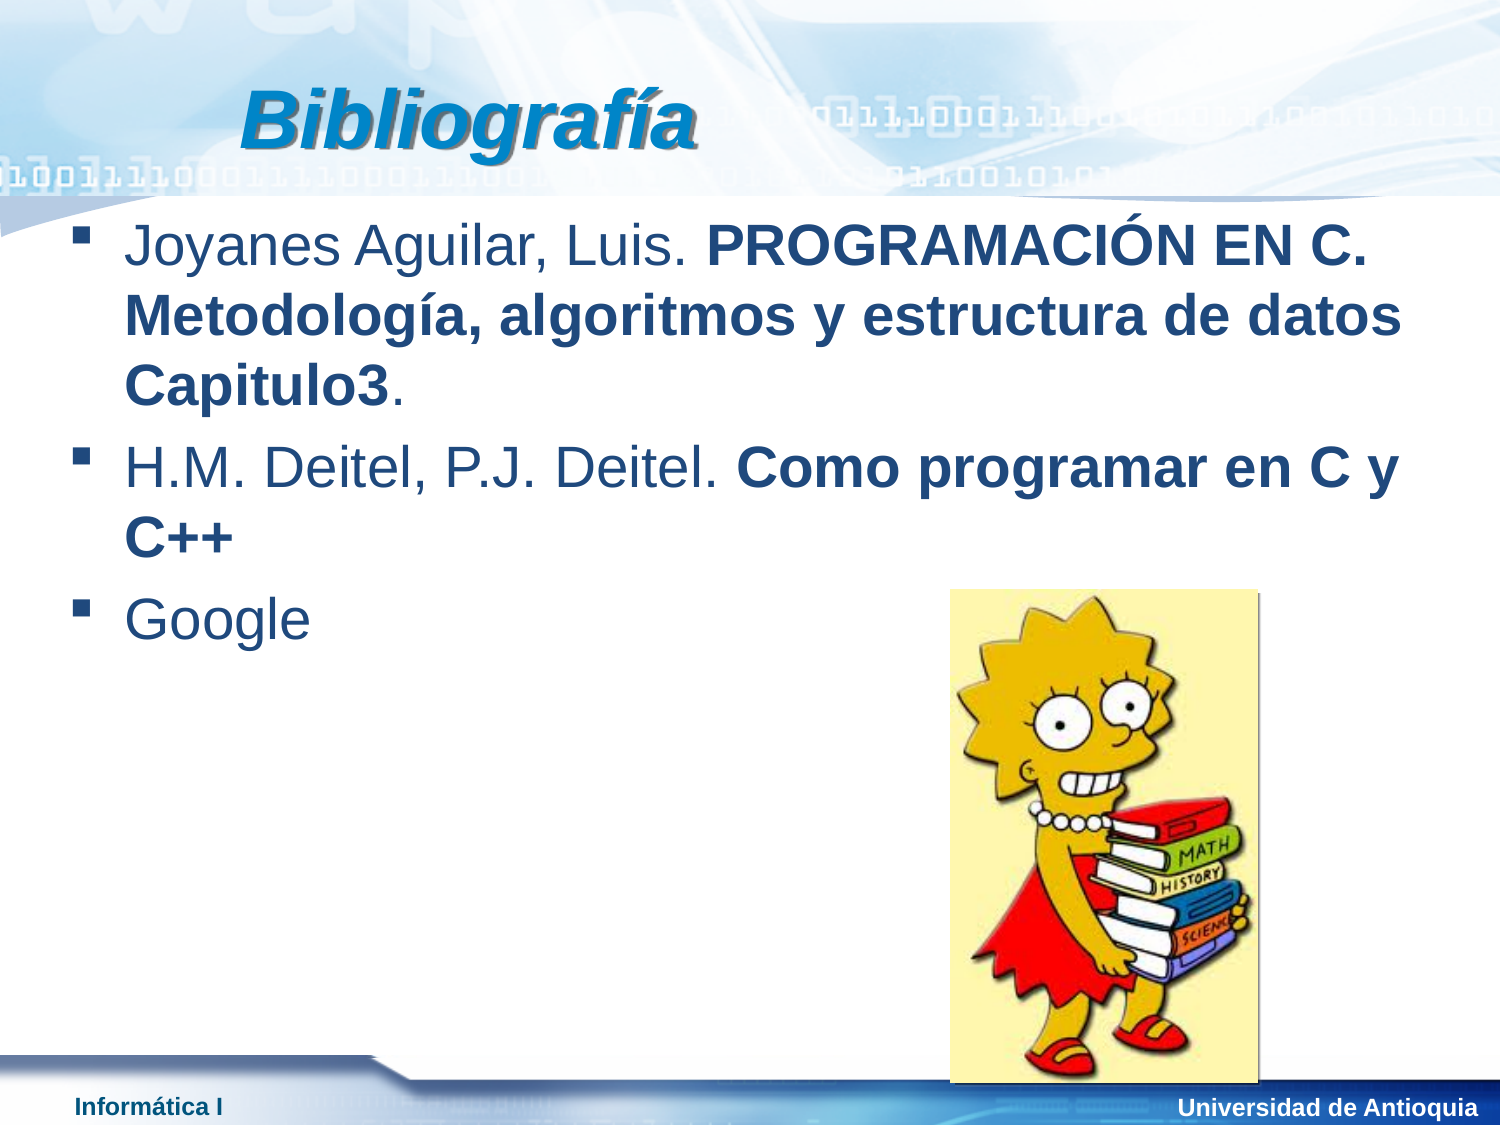

# Bibliografía
Joyanes Aguilar, Luis. PROGRAMACIÓN EN C. Metodología, algoritmos y estructura de datos Capitulo3.
H.M. Deitel, P.J. Deitel. Como programar en C y C++
Google